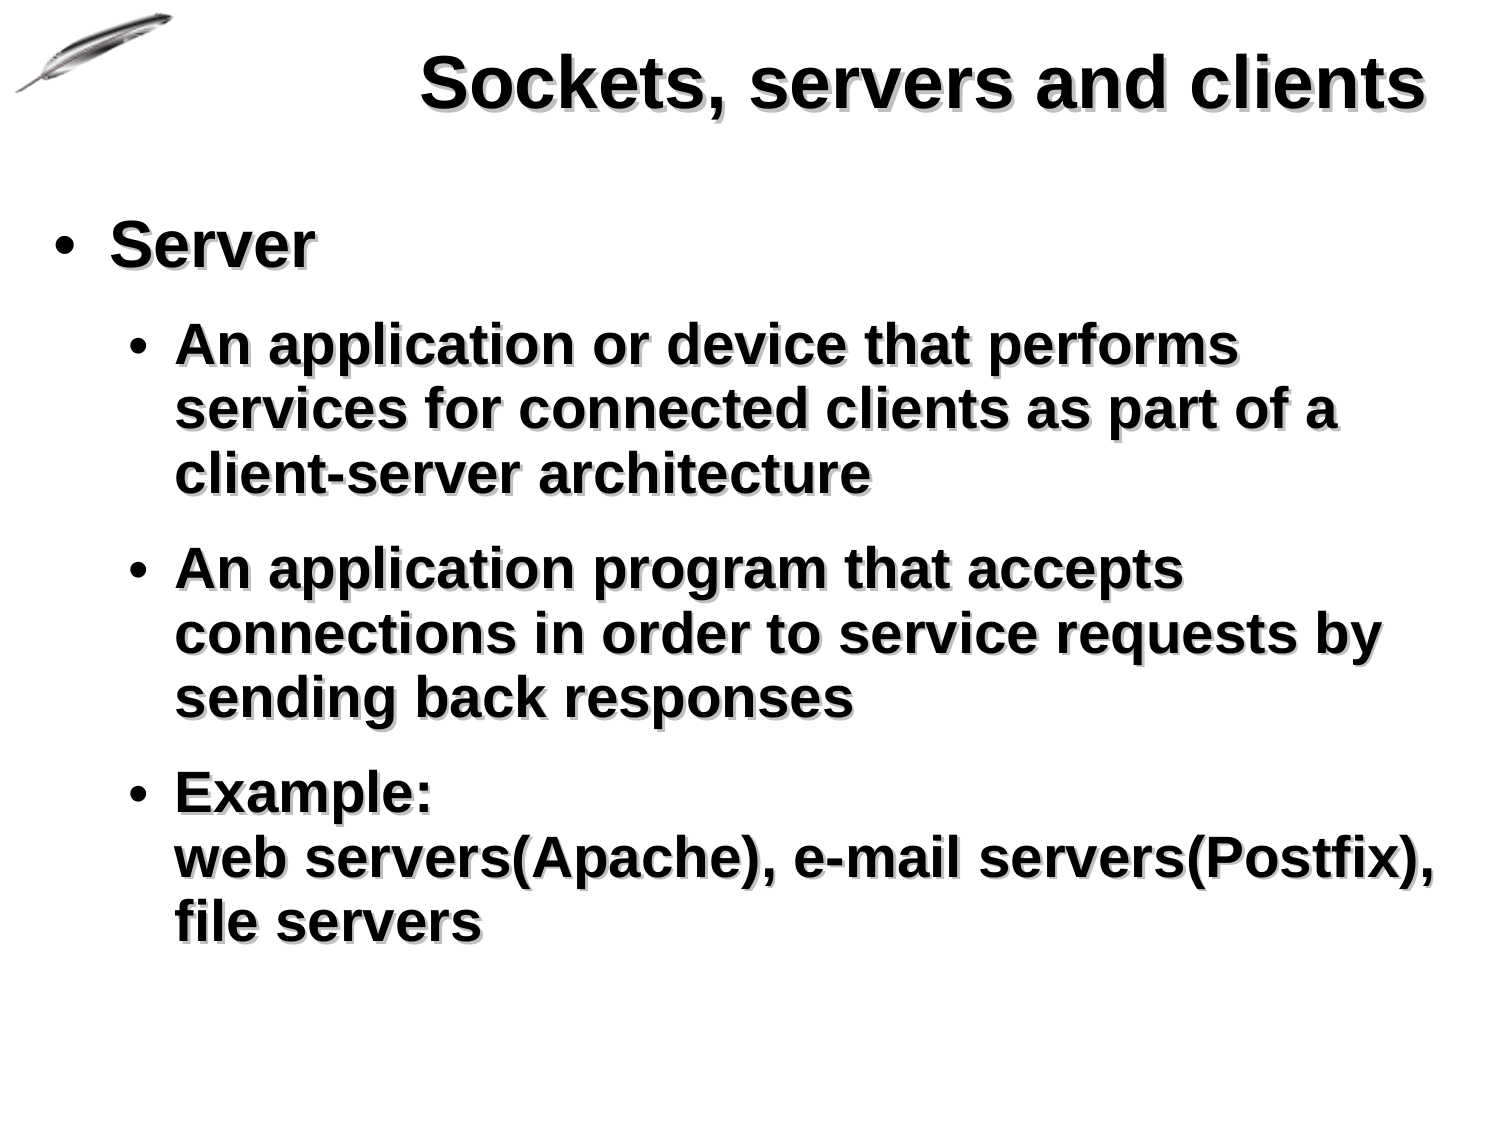

# Sockets, servers and clients
Server
An application or device that performs services for connected clients as part of a client-server architecture
An application program that accepts connections in order to service requests by sending back responses
Example:
web servers(Apache), e-mail servers(Postfix), file servers